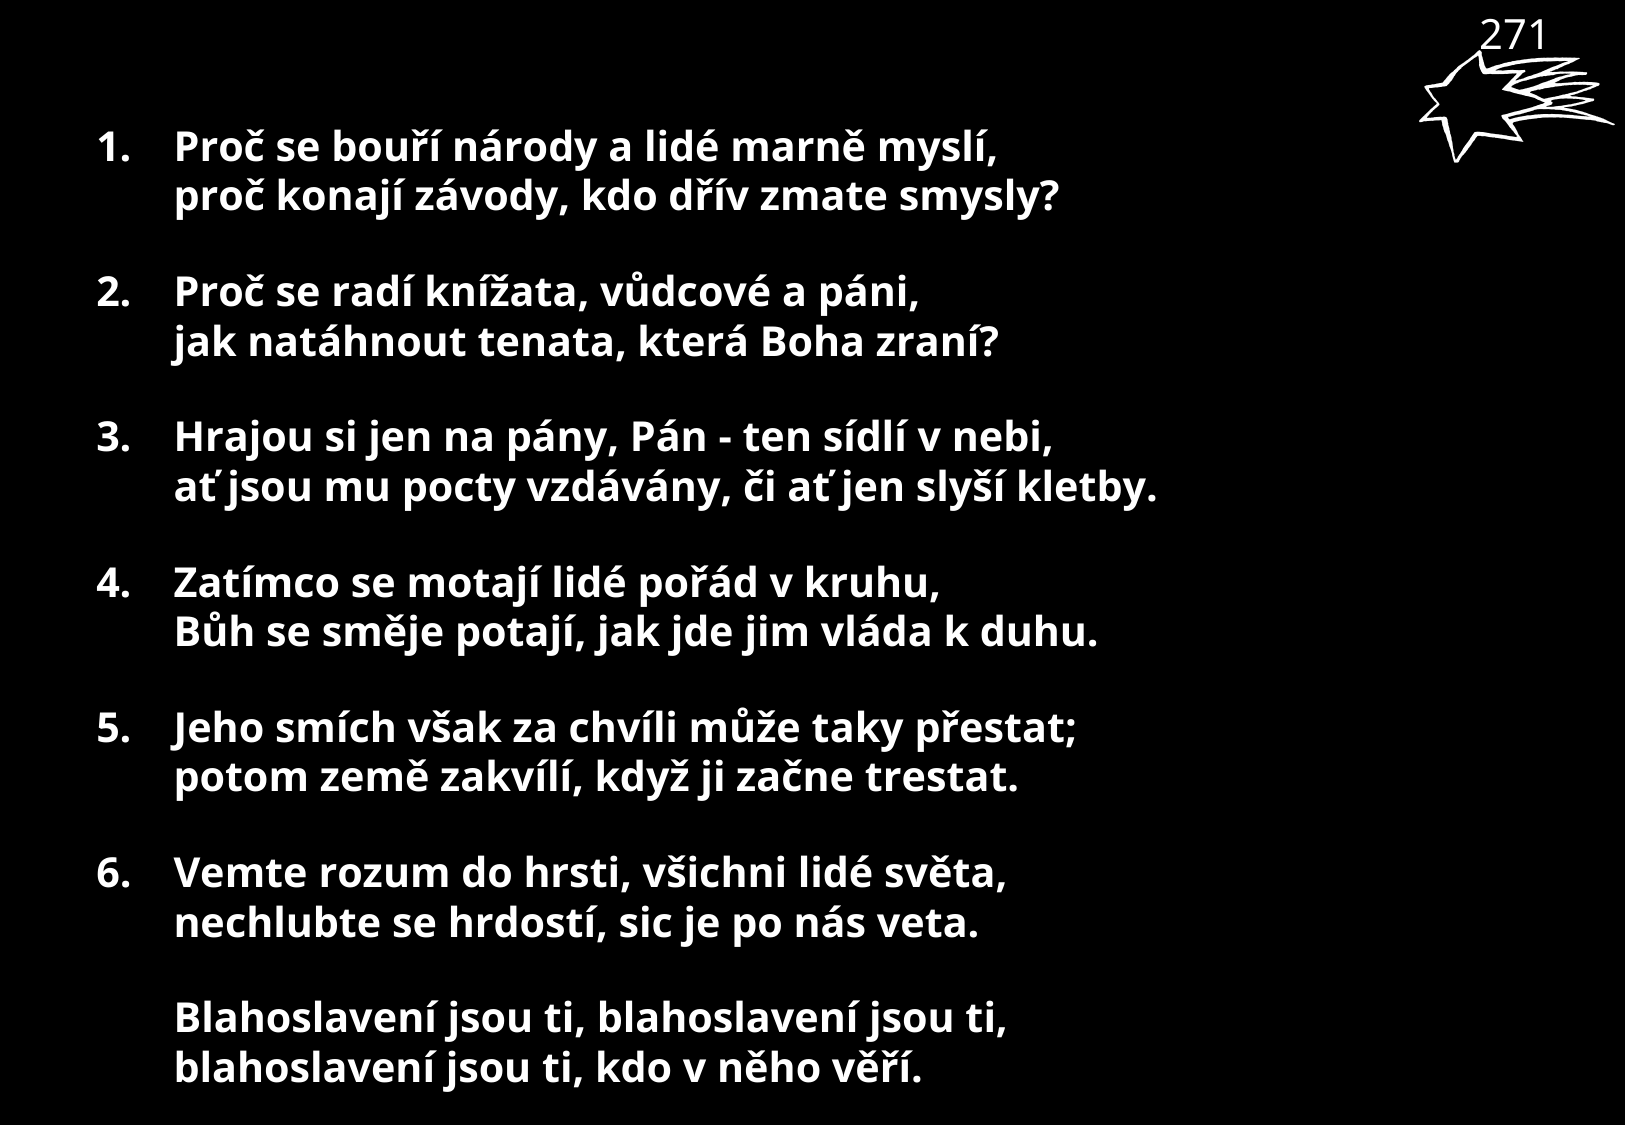

271
# 1. 	Proč se bouří národy a lidé marně myslí, proč konají závody, kdo dřív zmate smysly?
2.	Proč se radí knížata, vůdcové a páni,
jak natáhnout tenata, která Boha zraní?
3.	Hrajou si jen na pány, Pán - ten sídlí v nebi,
ať jsou mu pocty vzdávány, či ať jen slyší kletby.
4.	Zatímco se motají lidé pořád v kruhu,
Bůh se směje potají, jak jde jim vláda k duhu.
5.	Jeho smích však za chvíli může taky přestat;
potom země zakvílí, když ji začne trestat.
Vemte rozum do hrsti, všichni lidé světa,
nechlubte se hrdostí, sic je po nás veta.
	Blahoslavení jsou ti, blahoslavení jsou ti,
blahoslavení jsou ti, kdo v něho věří.